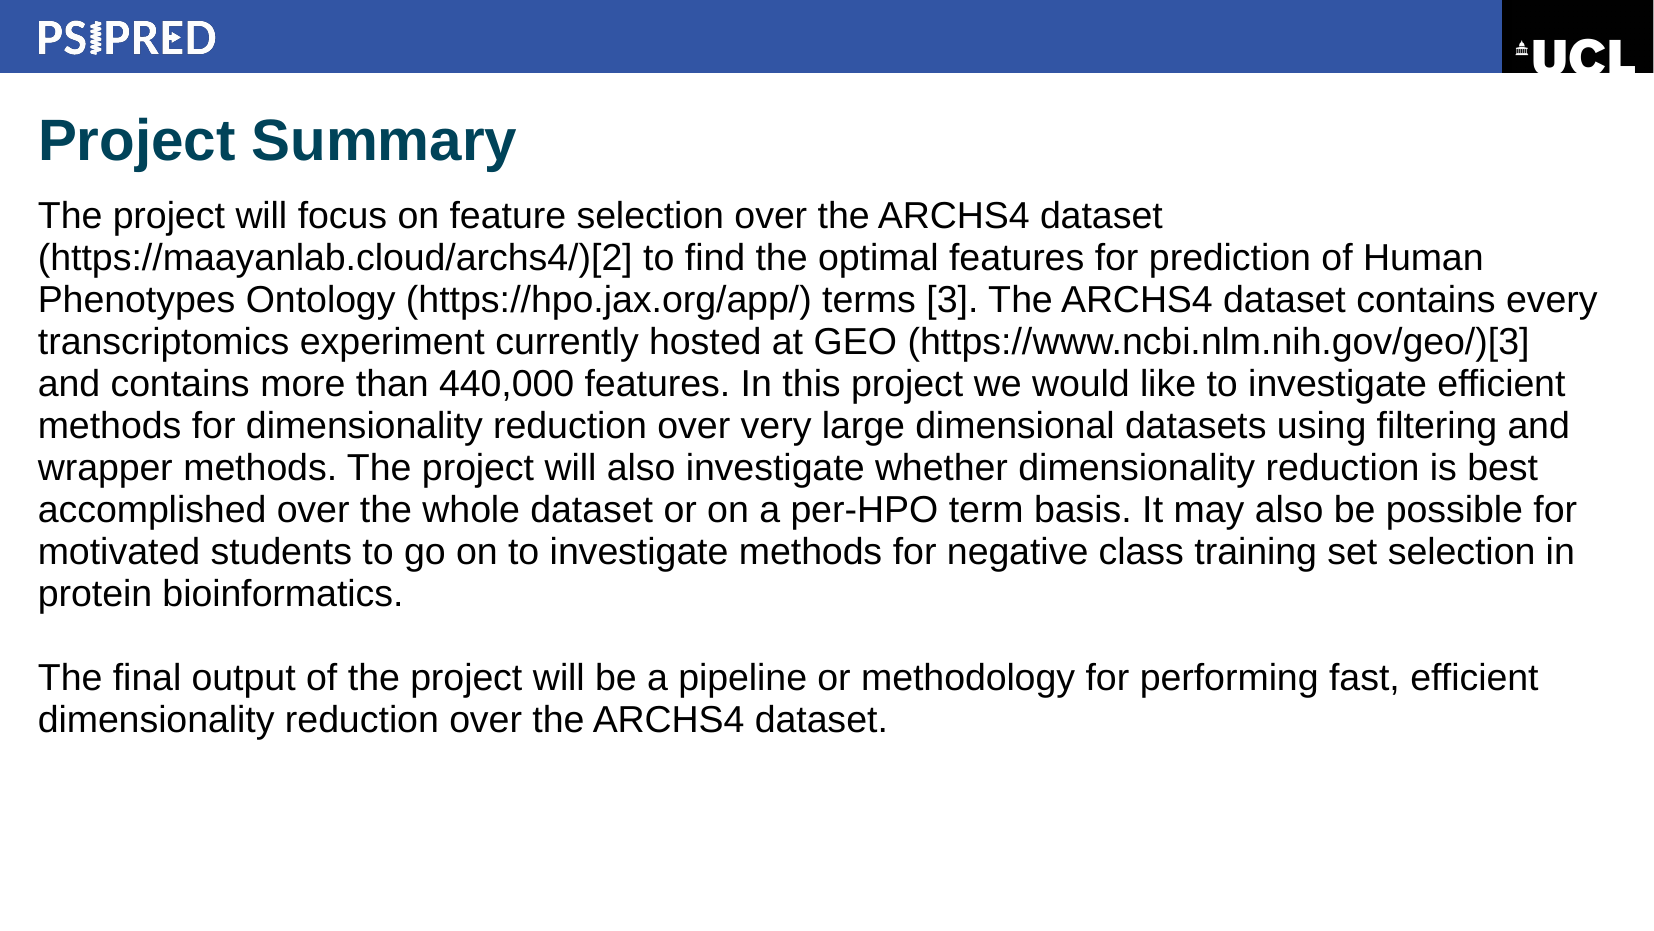

# Project Summary
The project will focus on feature selection over the ARCHS4 dataset (https://maayanlab.cloud/archs4/)[2] to find the optimal features for prediction of Human Phenotypes Ontology (https://hpo.jax.org/app/) terms [3]. The ARCHS4 dataset contains every transcriptomics experiment currently hosted at GEO (https://www.ncbi.nlm.nih.gov/geo/)[3] and contains more than 440,000 features. In this project we would like to investigate efficient methods for dimensionality reduction over very large dimensional datasets using filtering and wrapper methods. The project will also investigate whether dimensionality reduction is best accomplished over the whole dataset or on a per-HPO term basis. It may also be possible for motivated students to go on to investigate methods for negative class training set selection in protein bioinformatics.
The final output of the project will be a pipeline or methodology for performing fast, efficient dimensionality reduction over the ARCHS4 dataset.